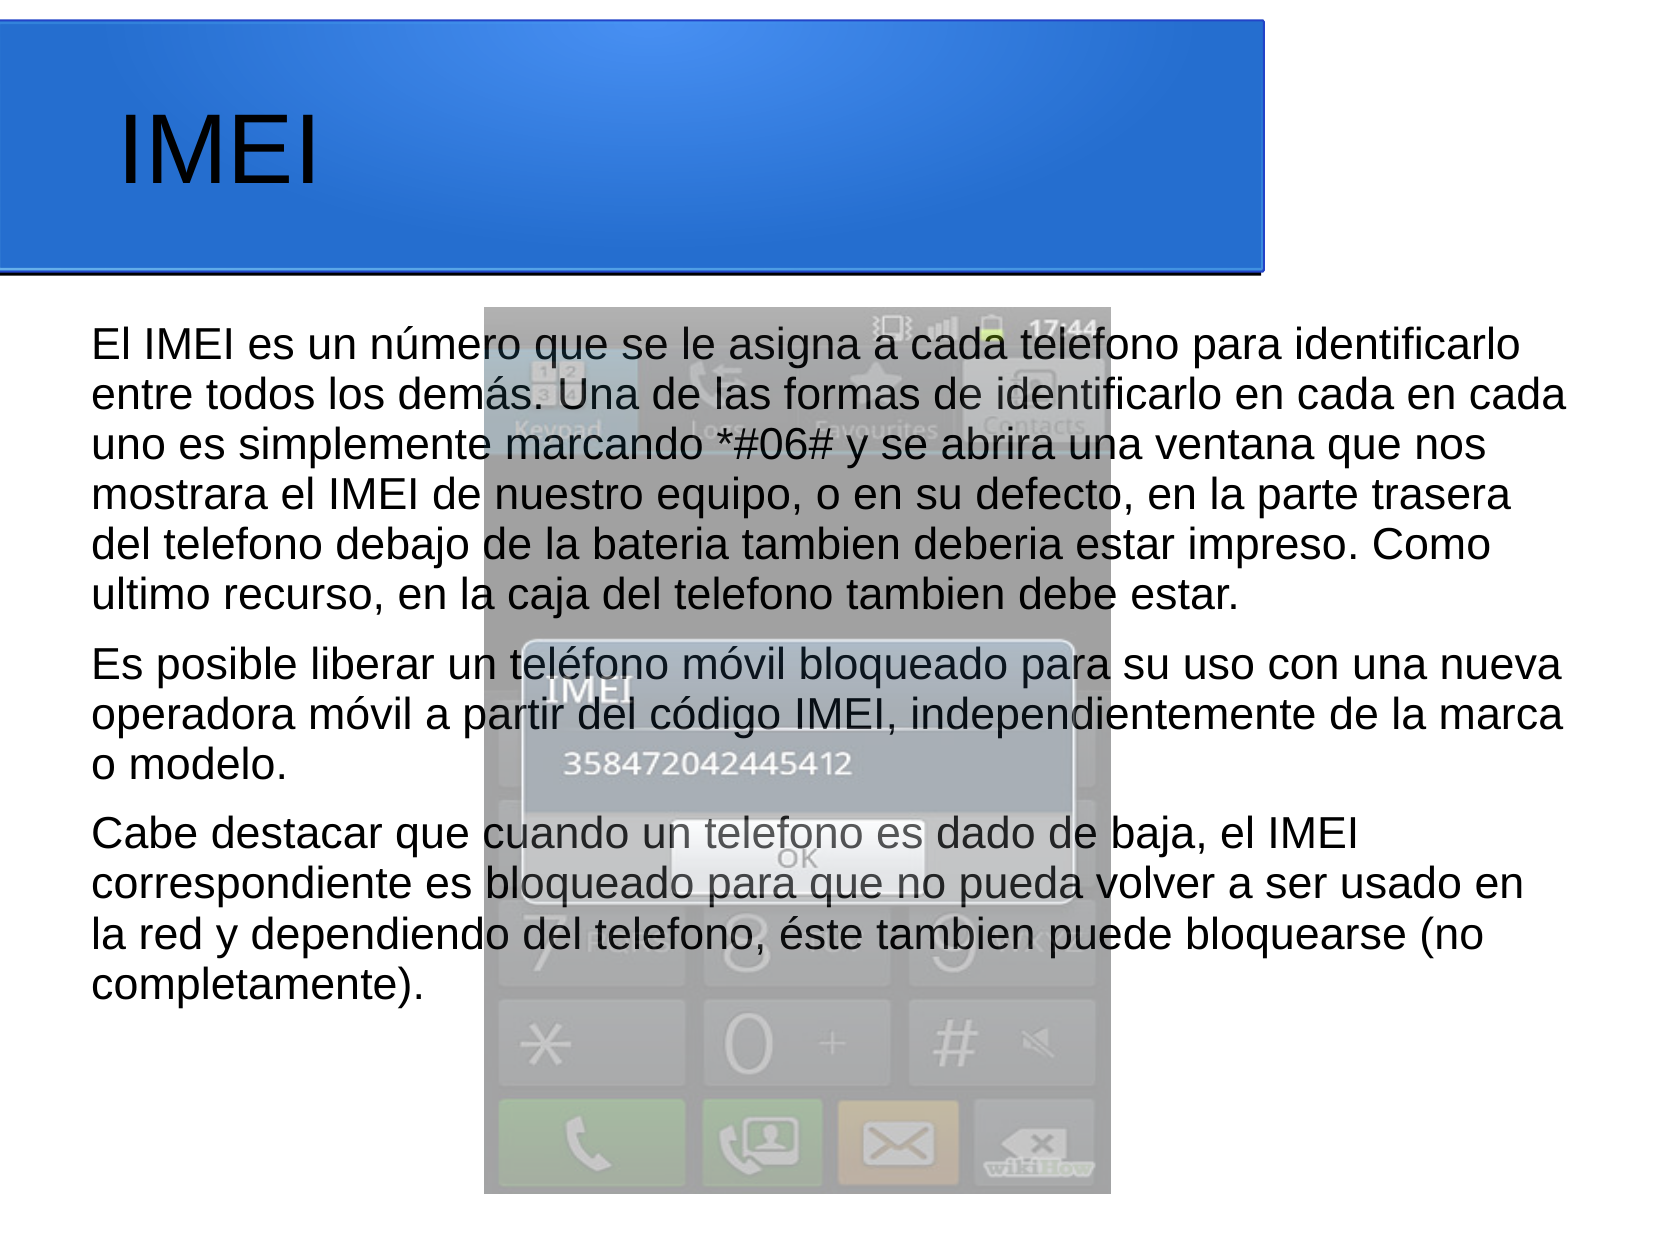

# IMEI
El IMEI es un número que se le asigna a cada telefono para identificarlo entre todos los demás. Una de las formas de identificarlo en cada en cada uno es simplemente marcando *#06# y se abrira una ventana que nos mostrara el IMEI de nuestro equipo, o en su defecto, en la parte trasera del telefono debajo de la bateria tambien deberia estar impreso. Como ultimo recurso, en la caja del telefono tambien debe estar.
Es posible liberar un teléfono móvil bloqueado para su uso con una nueva operadora móvil a partir del código IMEI, independientemente de la marca o modelo.
Cabe destacar que cuando un telefono es dado de baja, el IMEI correspondiente es bloqueado para que no pueda volver a ser usado en la red y dependiendo del telefono, éste tambien puede bloquearse (no completamente).